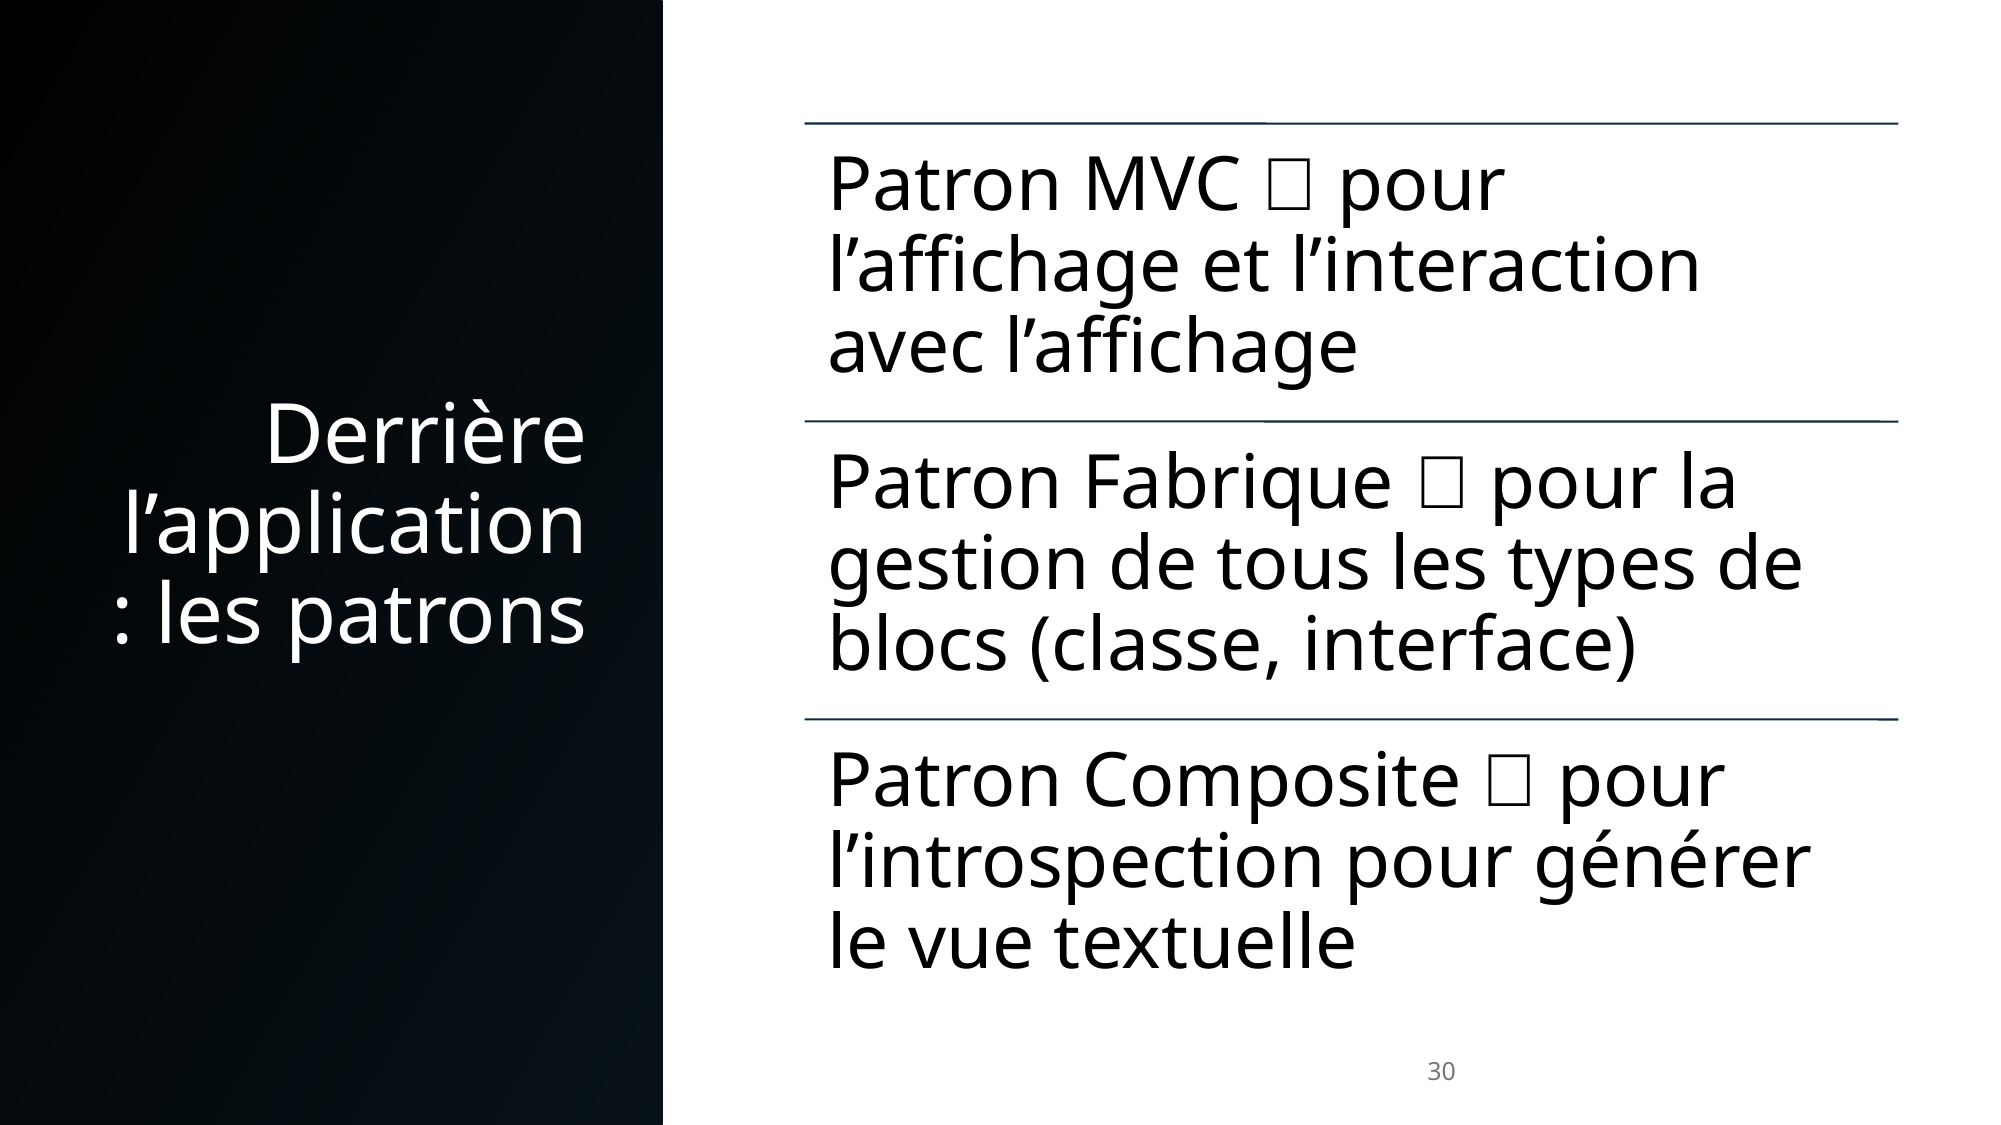

Patron MVC  pour l’affichage et l’interaction avec l’affichage
Patron Fabrique  pour la gestion de tous les types de blocs (classe, interface)
Patron Composite  pour l’introspection pour générer le vue textuelle
# Derrière l’application : les patrons